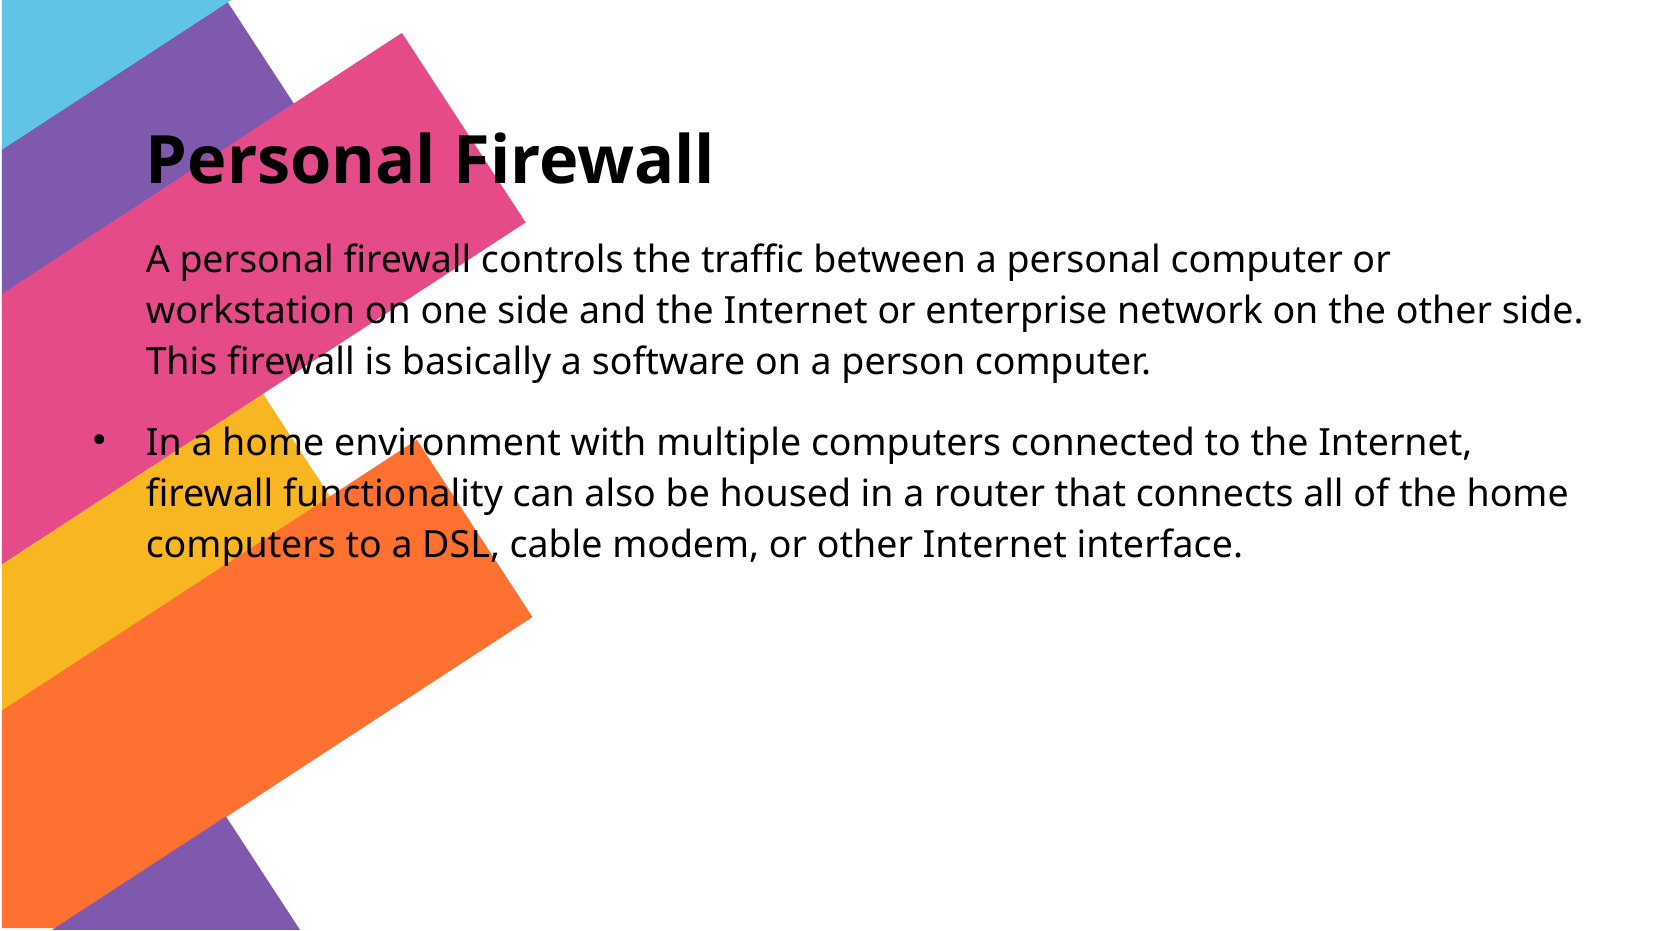

# Personal Firewall
A personal firewall controls the traffic between a personal computer or workstation on one side and the Internet or enterprise network on the other side. This firewall is basically a software on a person computer.
In a home environment with multiple computers connected to the Internet, firewall functionality can also be housed in a router that connects all of the home computers to a DSL, cable modem, or other Internet interface.